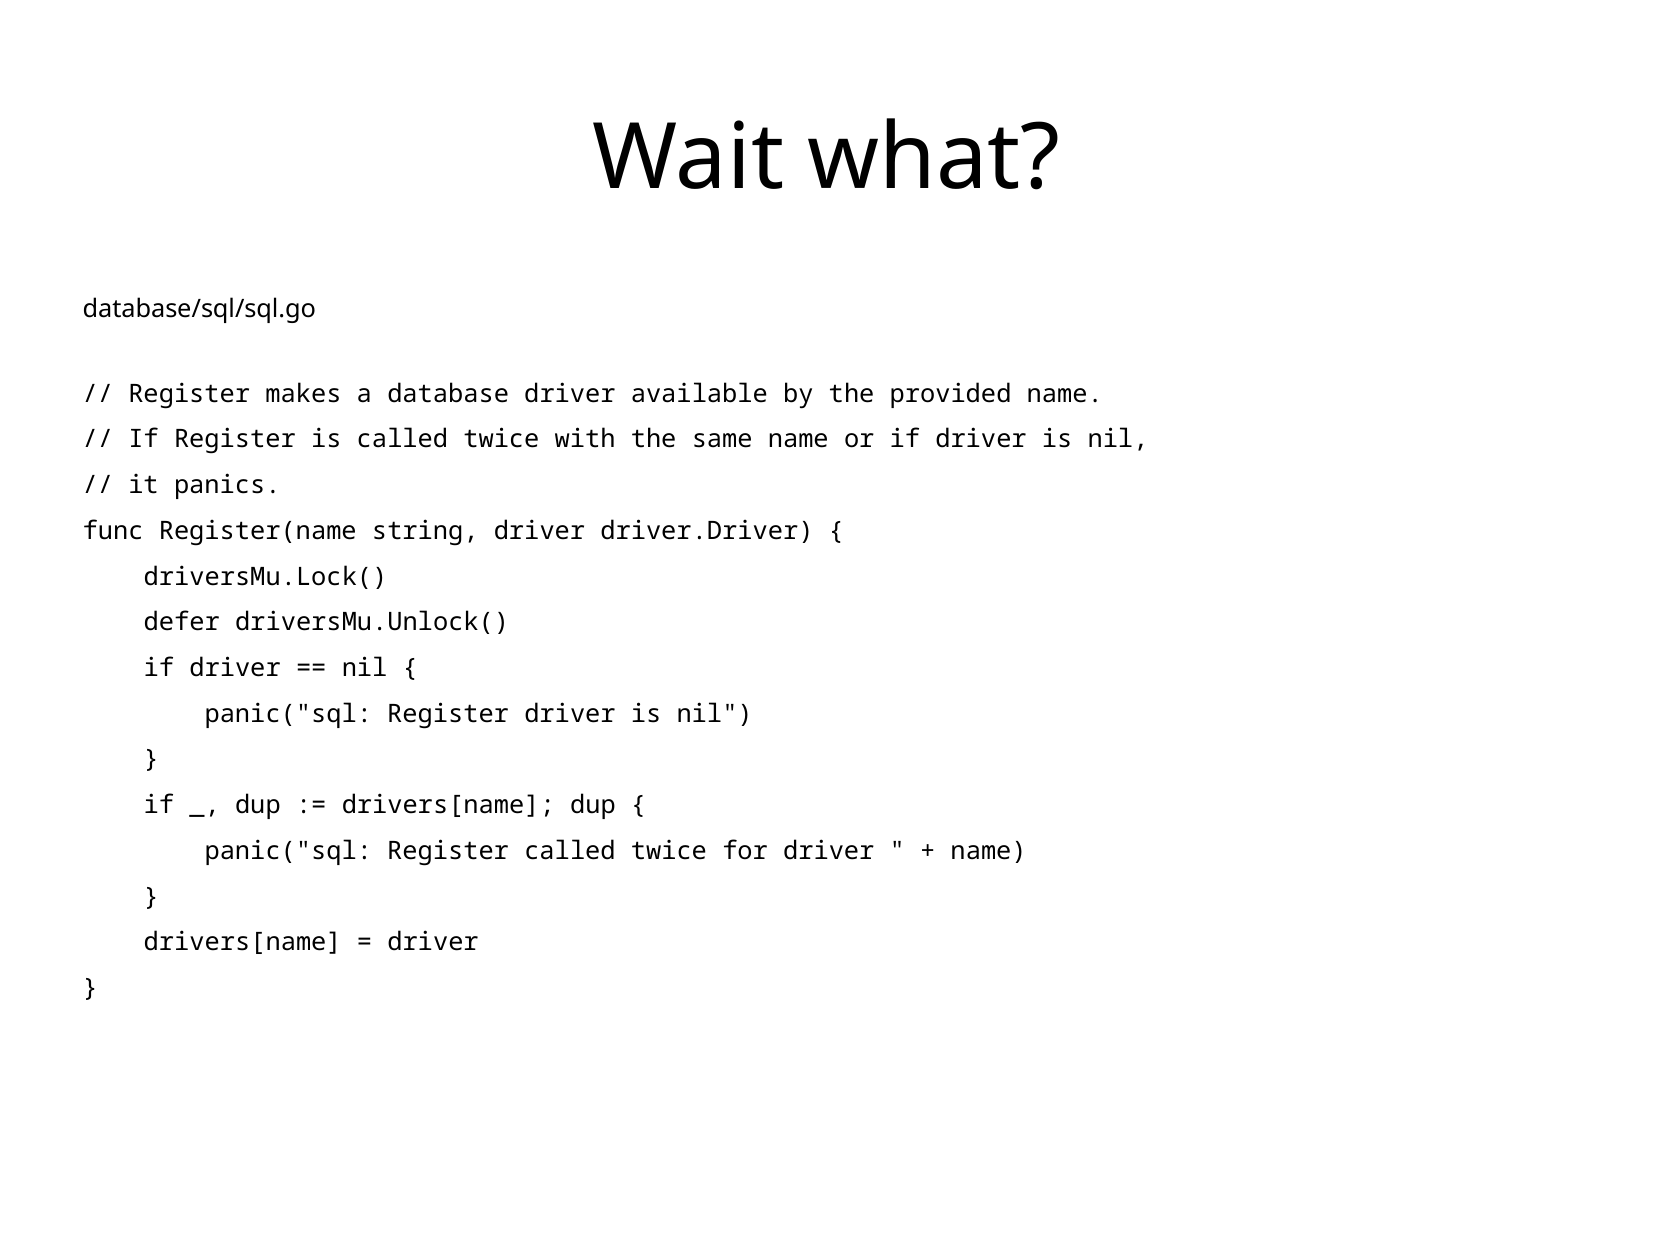

# Wait what?
database/sql/sql.go
// Register makes a database driver available by the provided name.
// If Register is called twice with the same name or if driver is nil,
// it panics.
func Register(name string, driver driver.Driver) {
 driversMu.Lock()
 defer driversMu.Unlock()
 if driver == nil {
 panic("sql: Register driver is nil")
 }
 if _, dup := drivers[name]; dup {
 panic("sql: Register called twice for driver " + name)
 }
 drivers[name] = driver
}